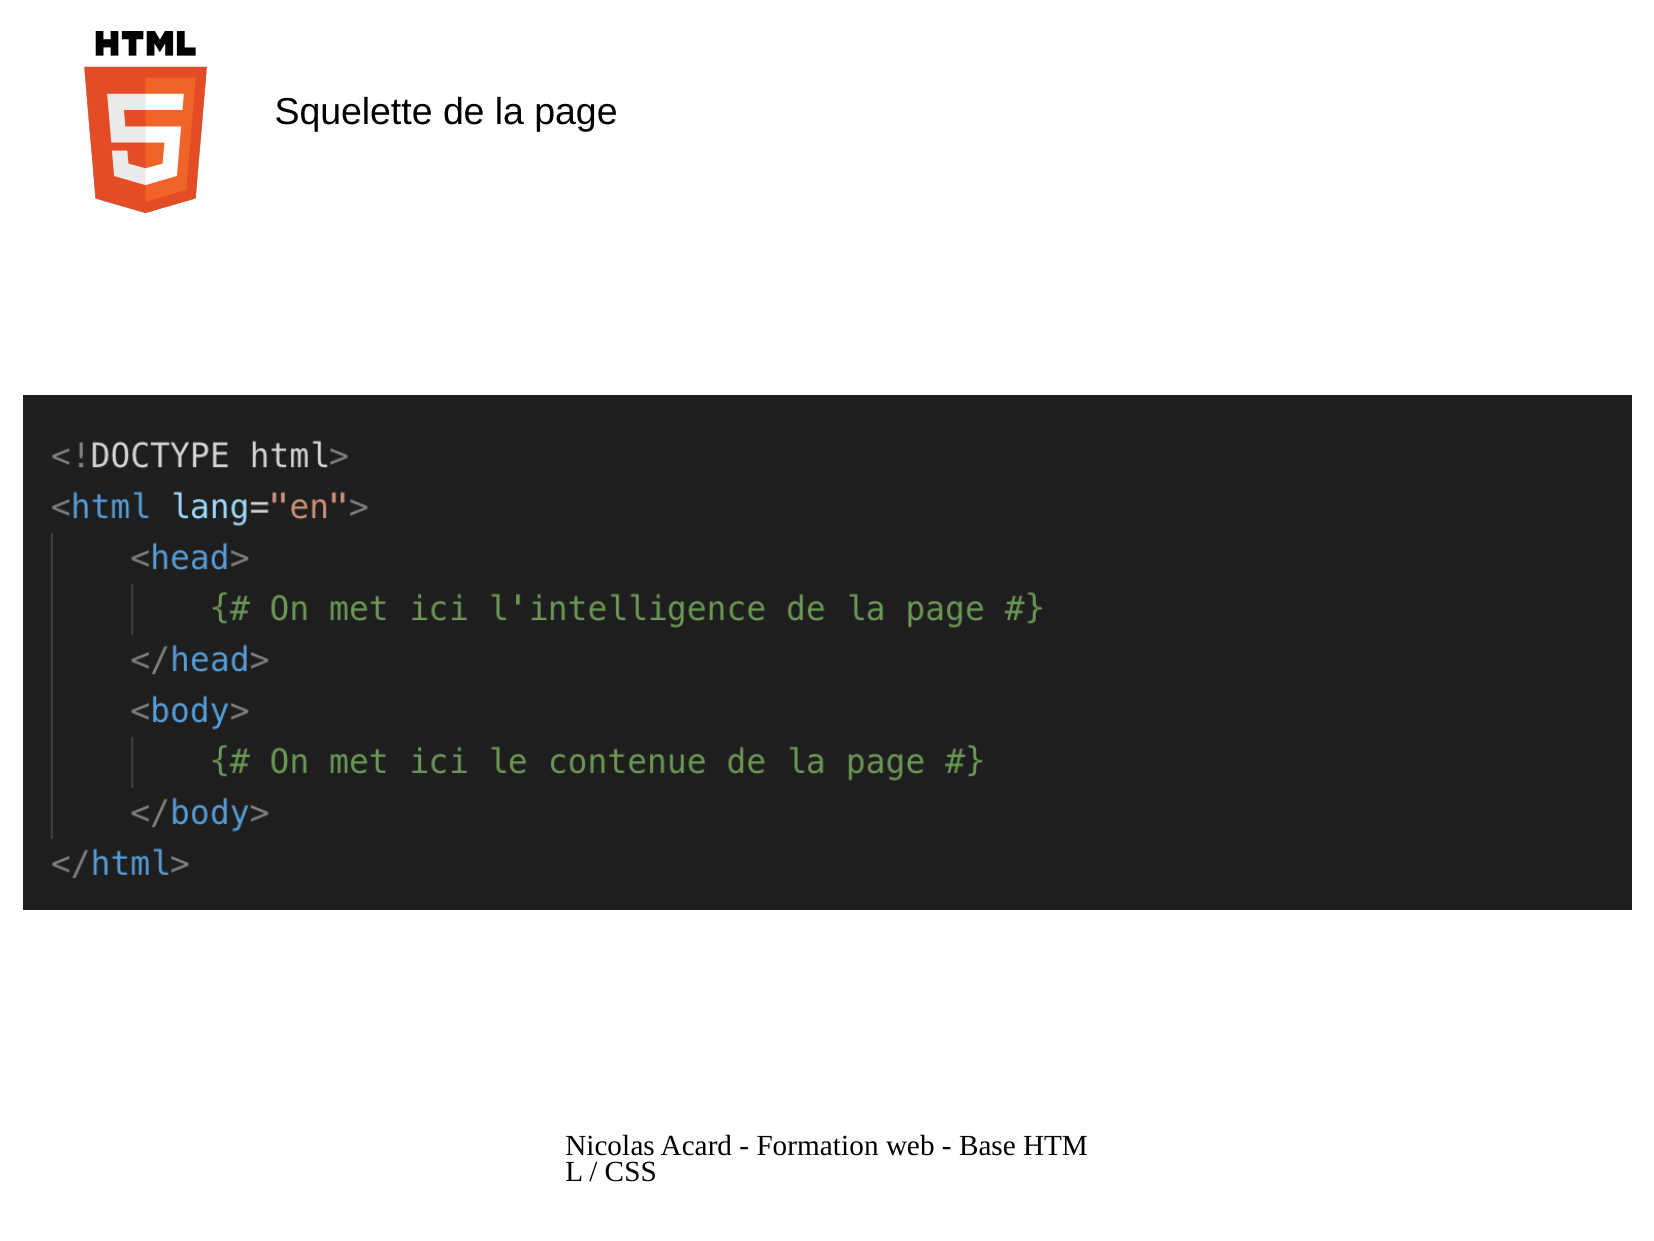

Squelette de la page
Nicolas Acard - Formation web - Base HTML / CSS